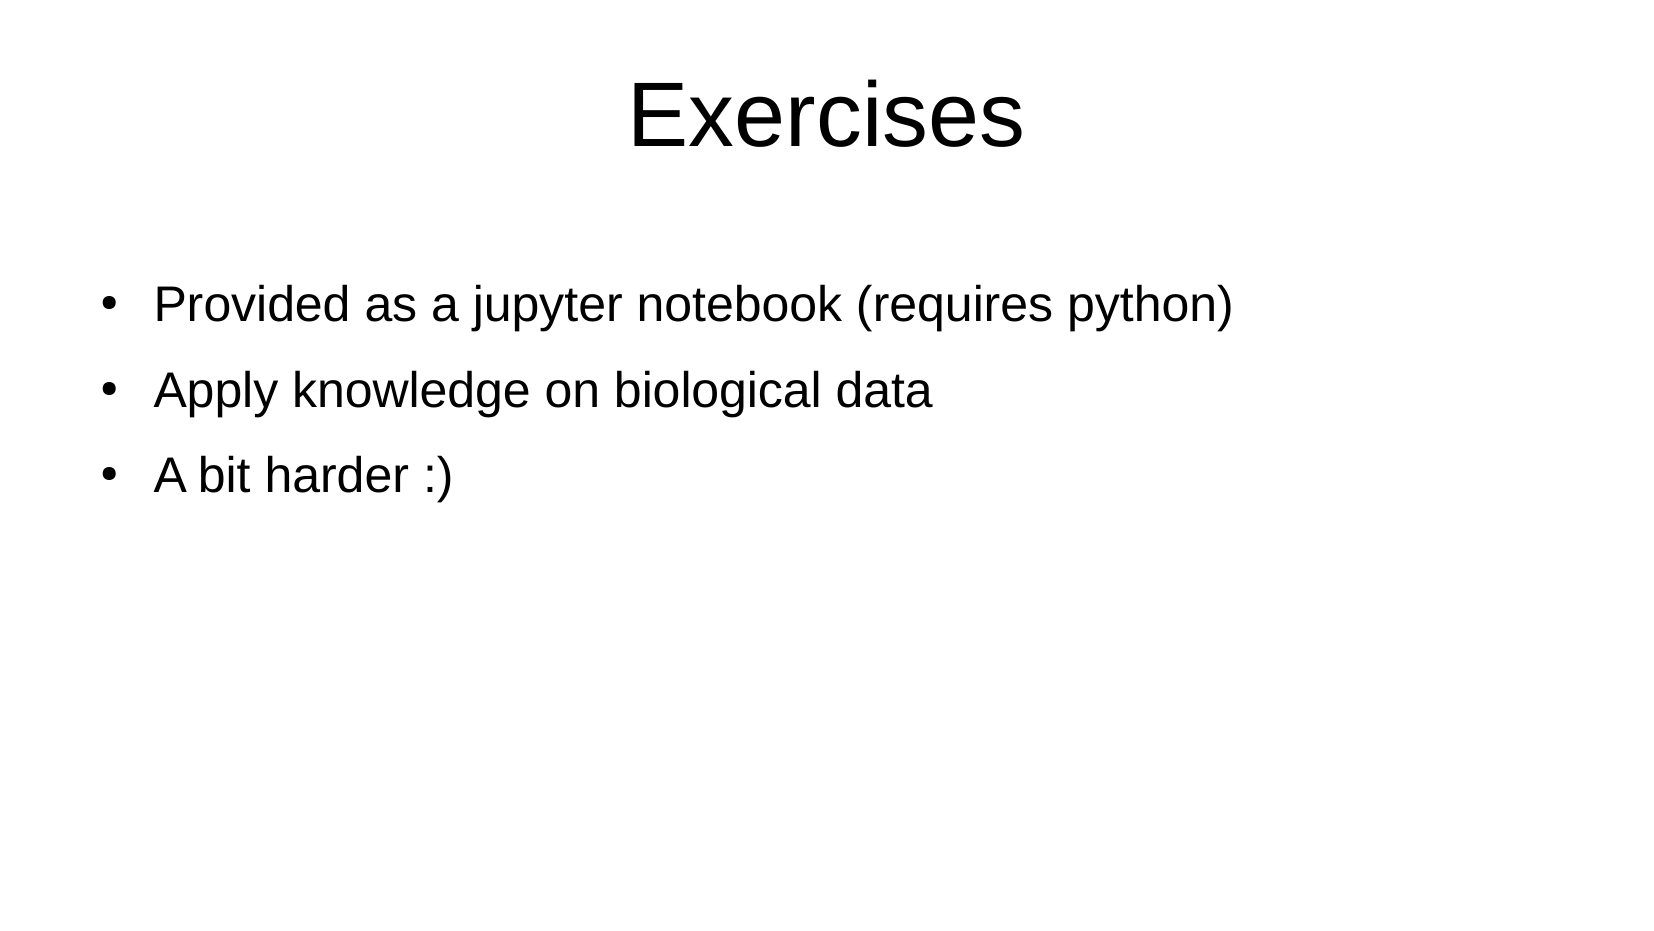

# Exercises
Provided as a jupyter notebook (requires python)
Apply knowledge on biological data
A bit harder :)